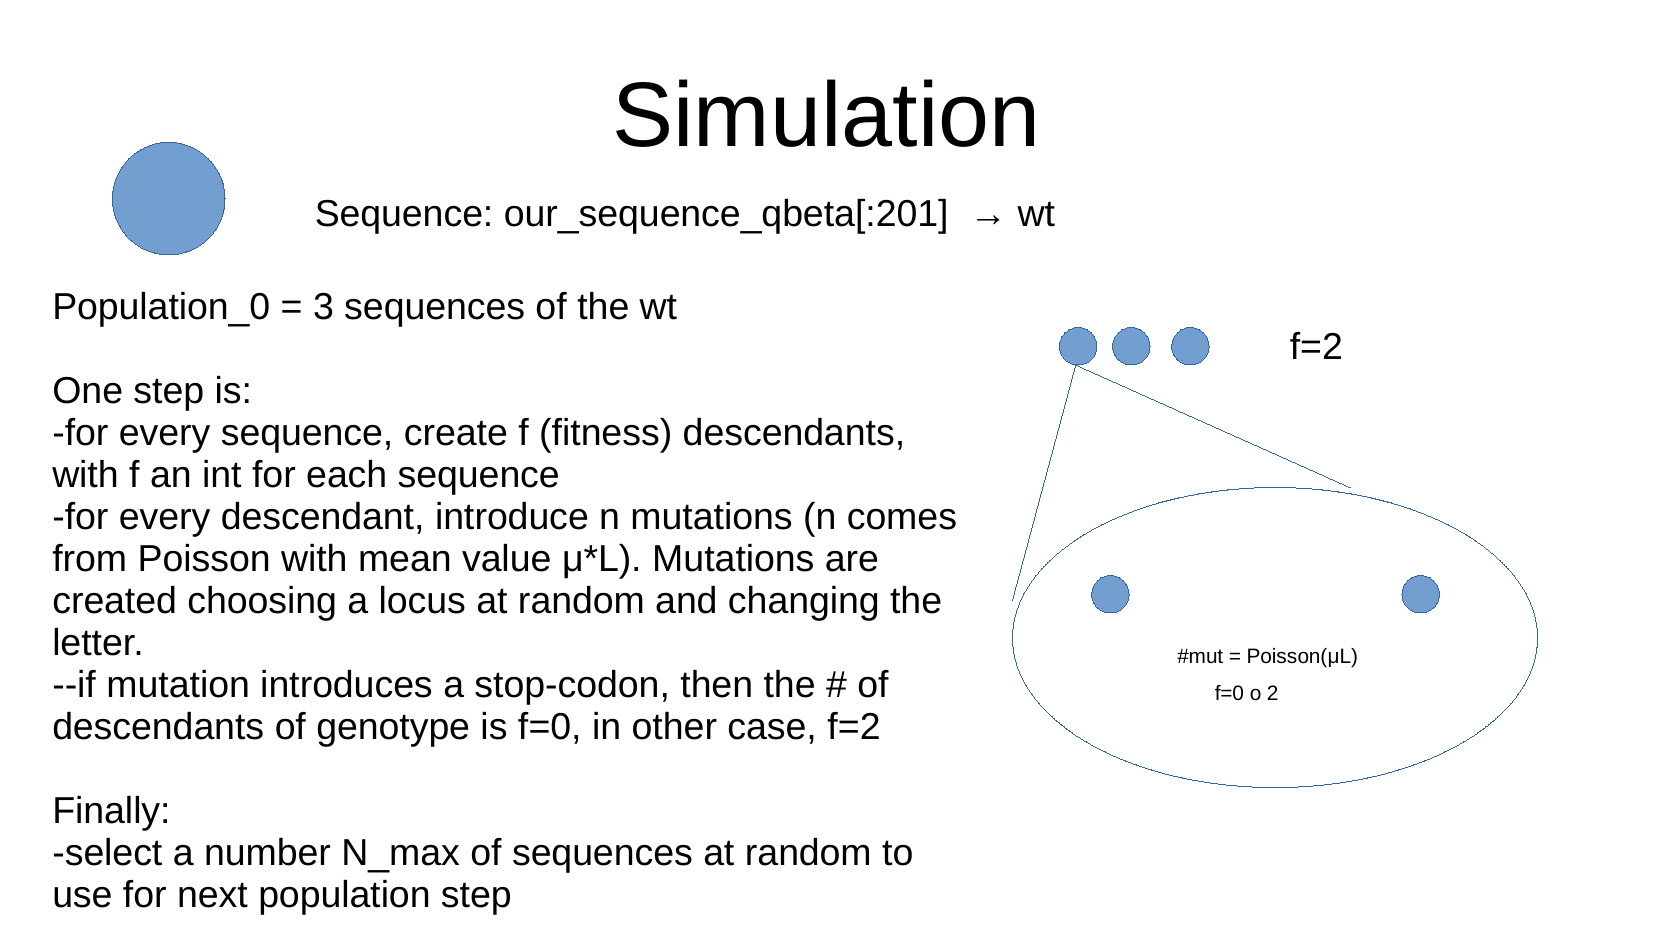

# Simulation
Sequence: our_sequence_qbeta[:201] → wt
Population_0 = 3 sequences of the wt
One step is:
-for every sequence, create f (fitness) descendants, with f an int for each sequence
-for every descendant, introduce n mutations (n comes from Poisson with mean value μ*L). Mutations are created choosing a locus at random and changing the letter.
--if mutation introduces a stop-codon, then the # of descendants of genotype is f=0, in other case, f=2
Finally:
-select a number N_max of sequences at random to use for next population step
f=2
#mut = Poisson(μL)
f=0 o 2